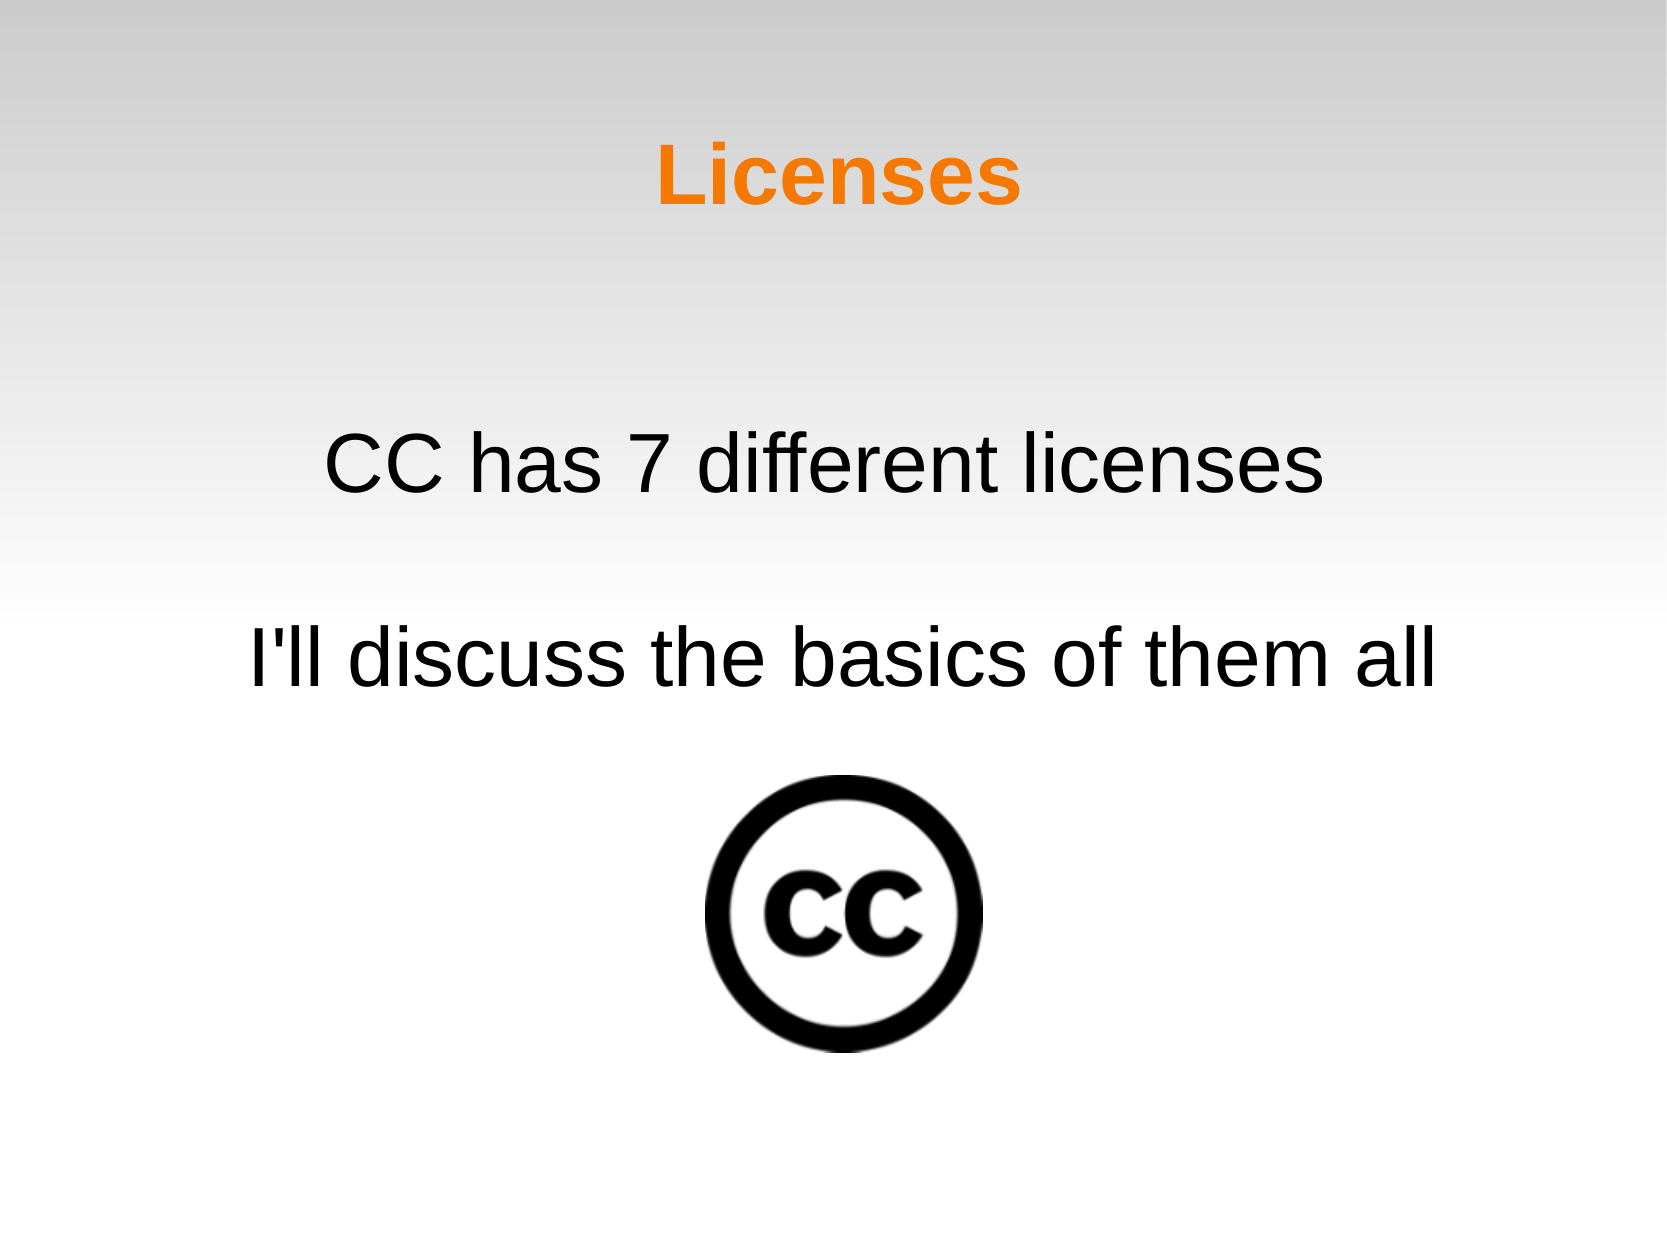

# Licenses
CC has 7 different licenses
I'll discuss the basics of them all